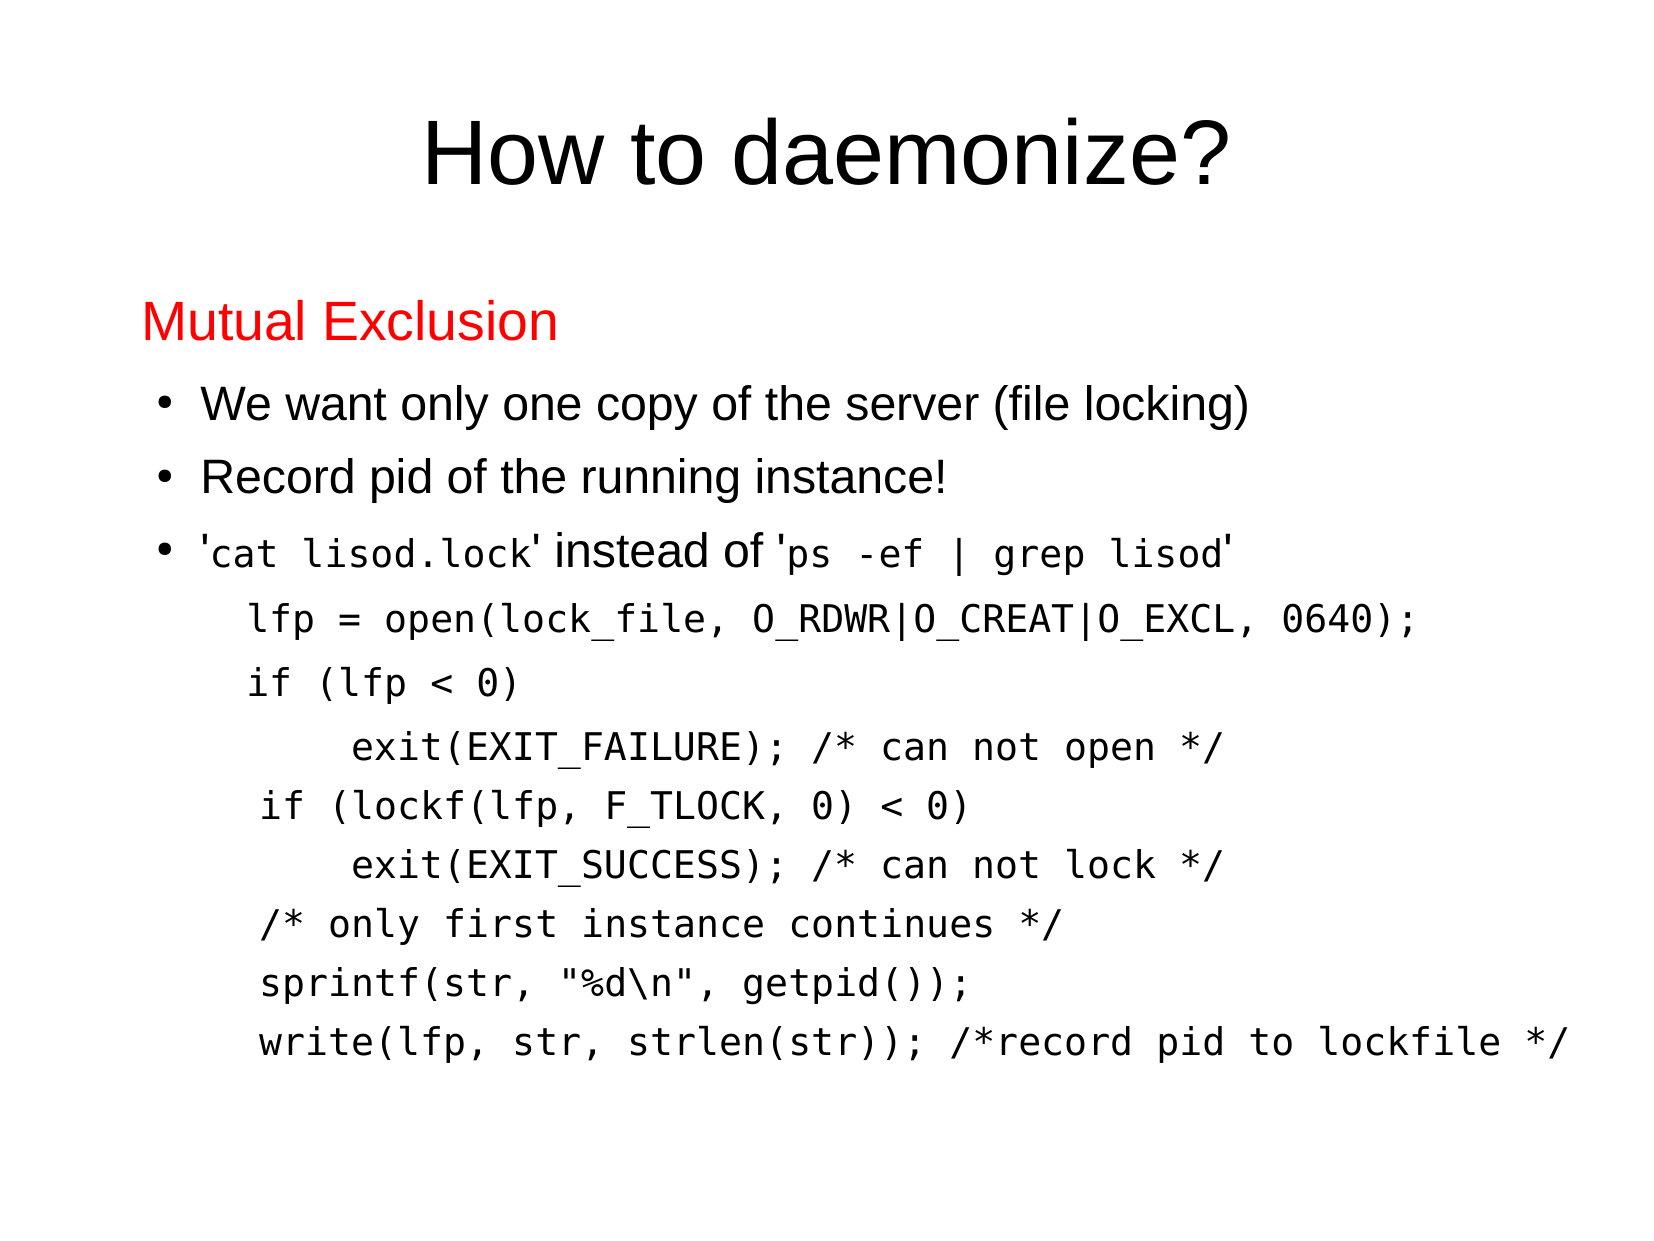

# How to daemonize?
Mutual Exclusion
We want only one copy of the server (file locking)
Record pid of the running instance!
'cat lisod.lock' instead of 'ps -ef | grep lisod'
 lfp = open(lock_file, O_RDWR|O_CREAT|O_EXCL, 0640);
 if (lfp < 0)
 exit(EXIT_FAILURE); /* can not open */
if (lockf(lfp, F_TLOCK, 0) < 0)
 exit(EXIT_SUCCESS); /* can not lock */
/* only first instance continues */
sprintf(str, "%d\n", getpid());
write(lfp, str, strlen(str)); /*record pid to lockfile */